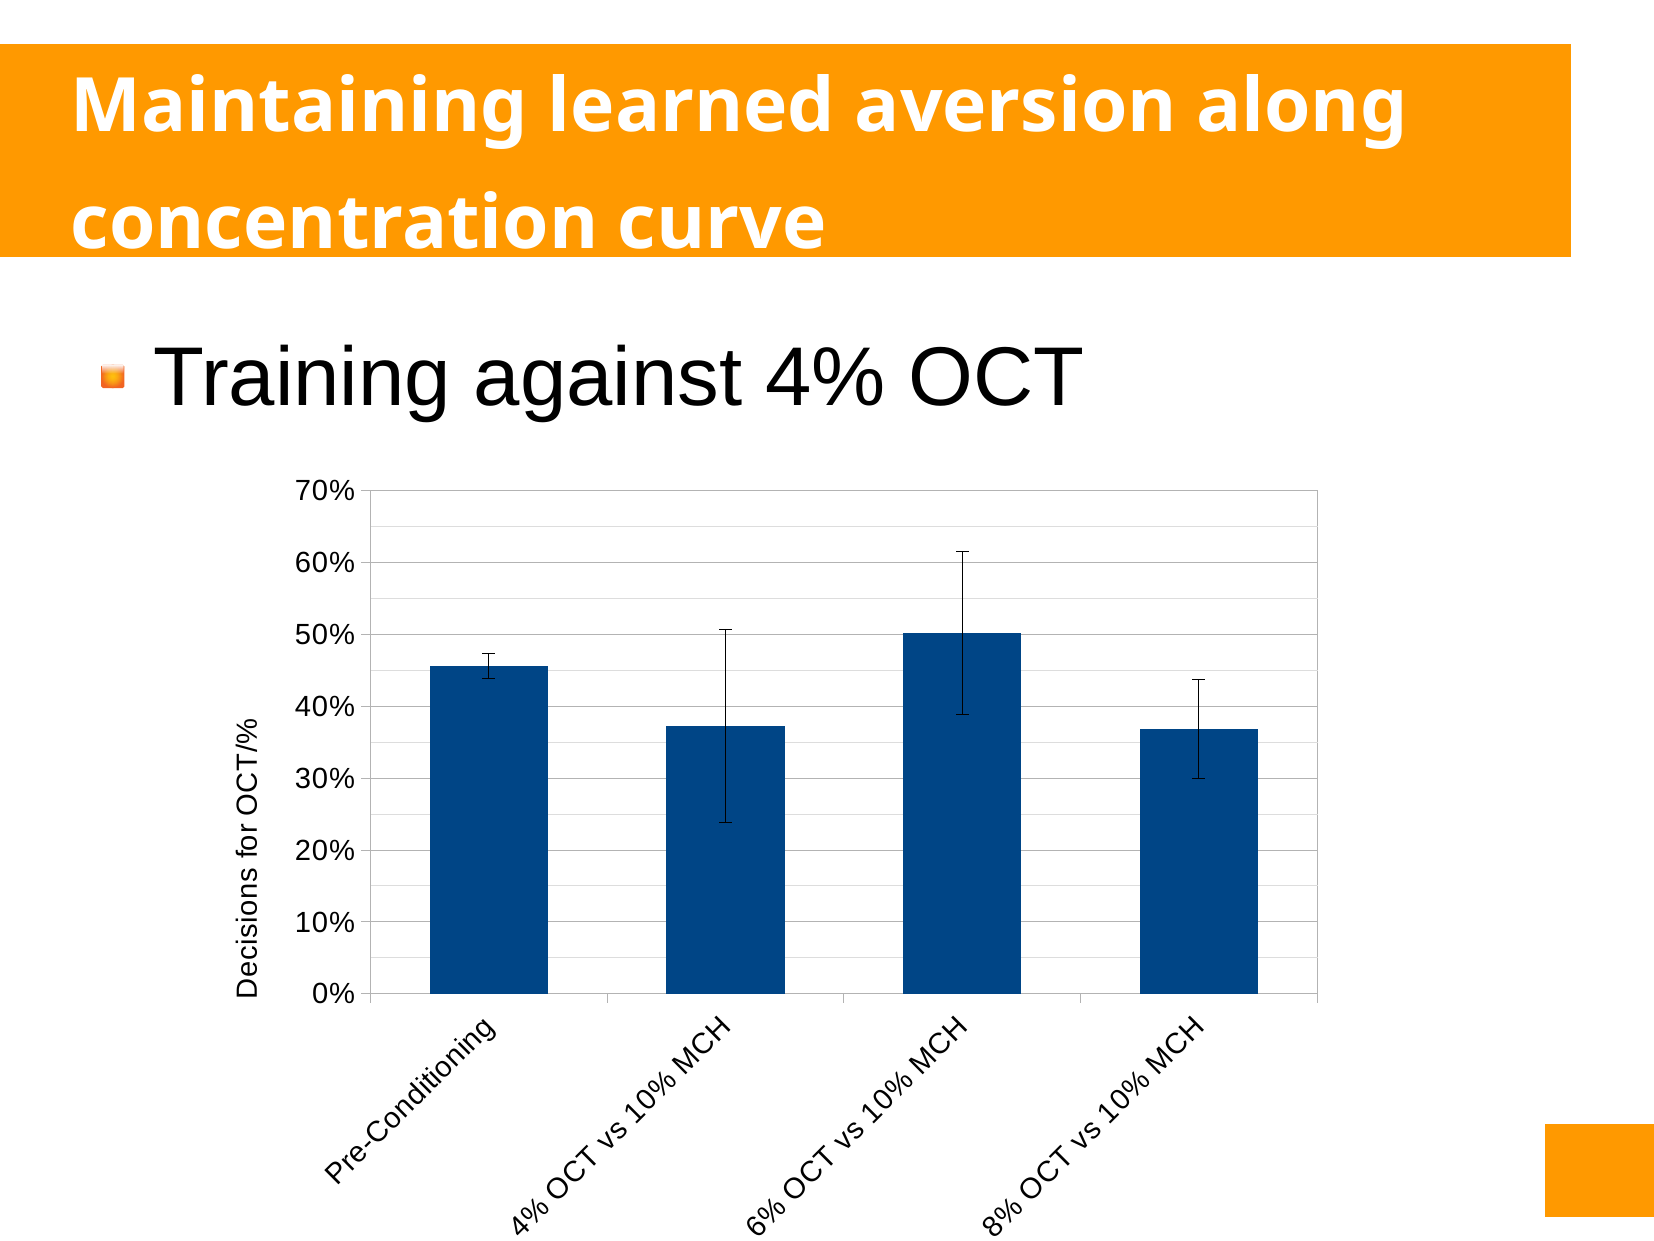

# Maintaining learned aversion along concentration curve
Training against 4% OCT
### Chart
| Category | Column AA |
|---|---|
| Pre-Conditioning | 0.456065759637188 |
| 4% OCT vs 10% MCH | 0.371938775510204 |
| 6% OCT vs 10% MCH | 0.501587301587302 |
| 8% OCT vs 10% MCH | 0.368109668109668 |